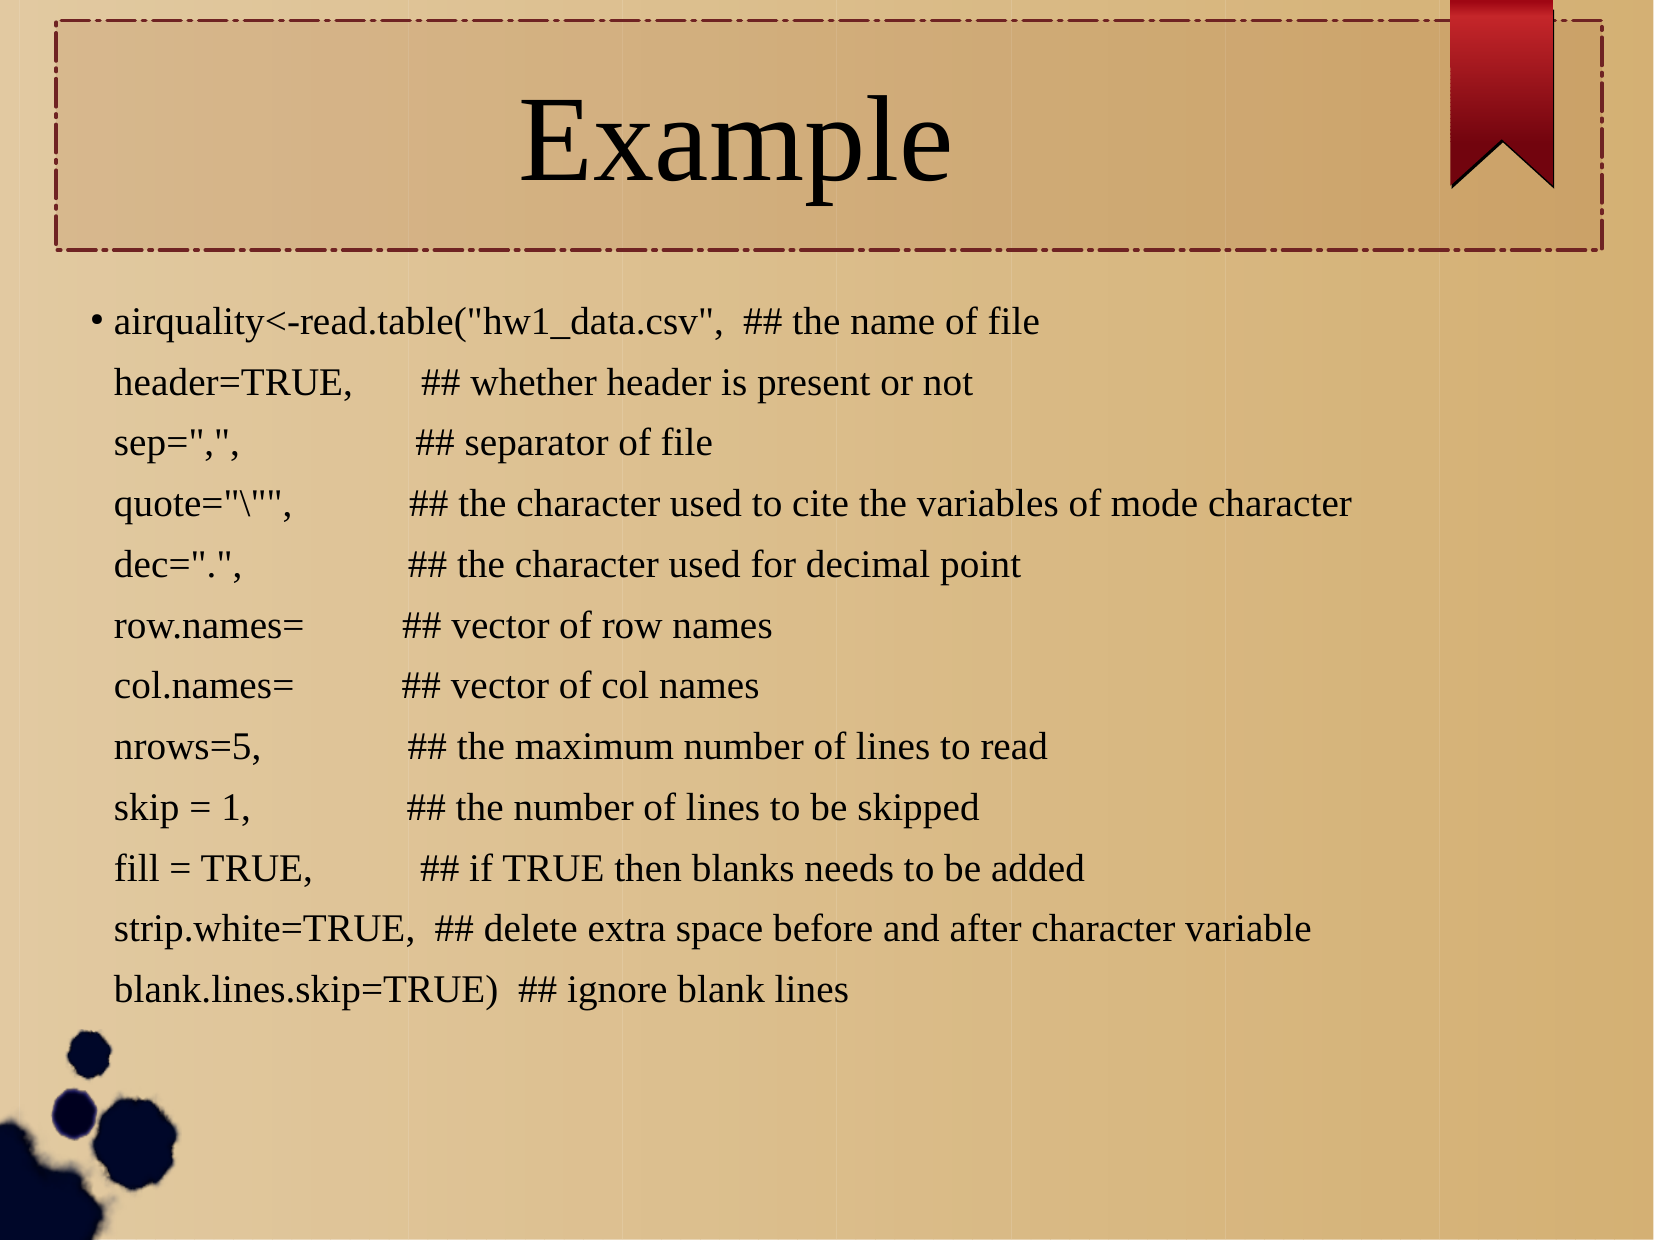

#
Example
airquality<-read.table("hw1_data.csv", ## the name of file
header=TRUE, ## whether header is present or not
sep=",", ## separator of file
quote="\"", ## the character used to cite the variables of mode character
dec=".", ## the character used for decimal point
row.names= ## vector of row names
col.names= ## vector of col names
nrows=5, ## the maximum number of lines to read
skip = 1, ## the number of lines to be skipped
fill = TRUE, ## if TRUE then blanks needs to be added
strip.white=TRUE, ## delete extra space before and after character variable
blank.lines.skip=TRUE) ## ignore blank lines